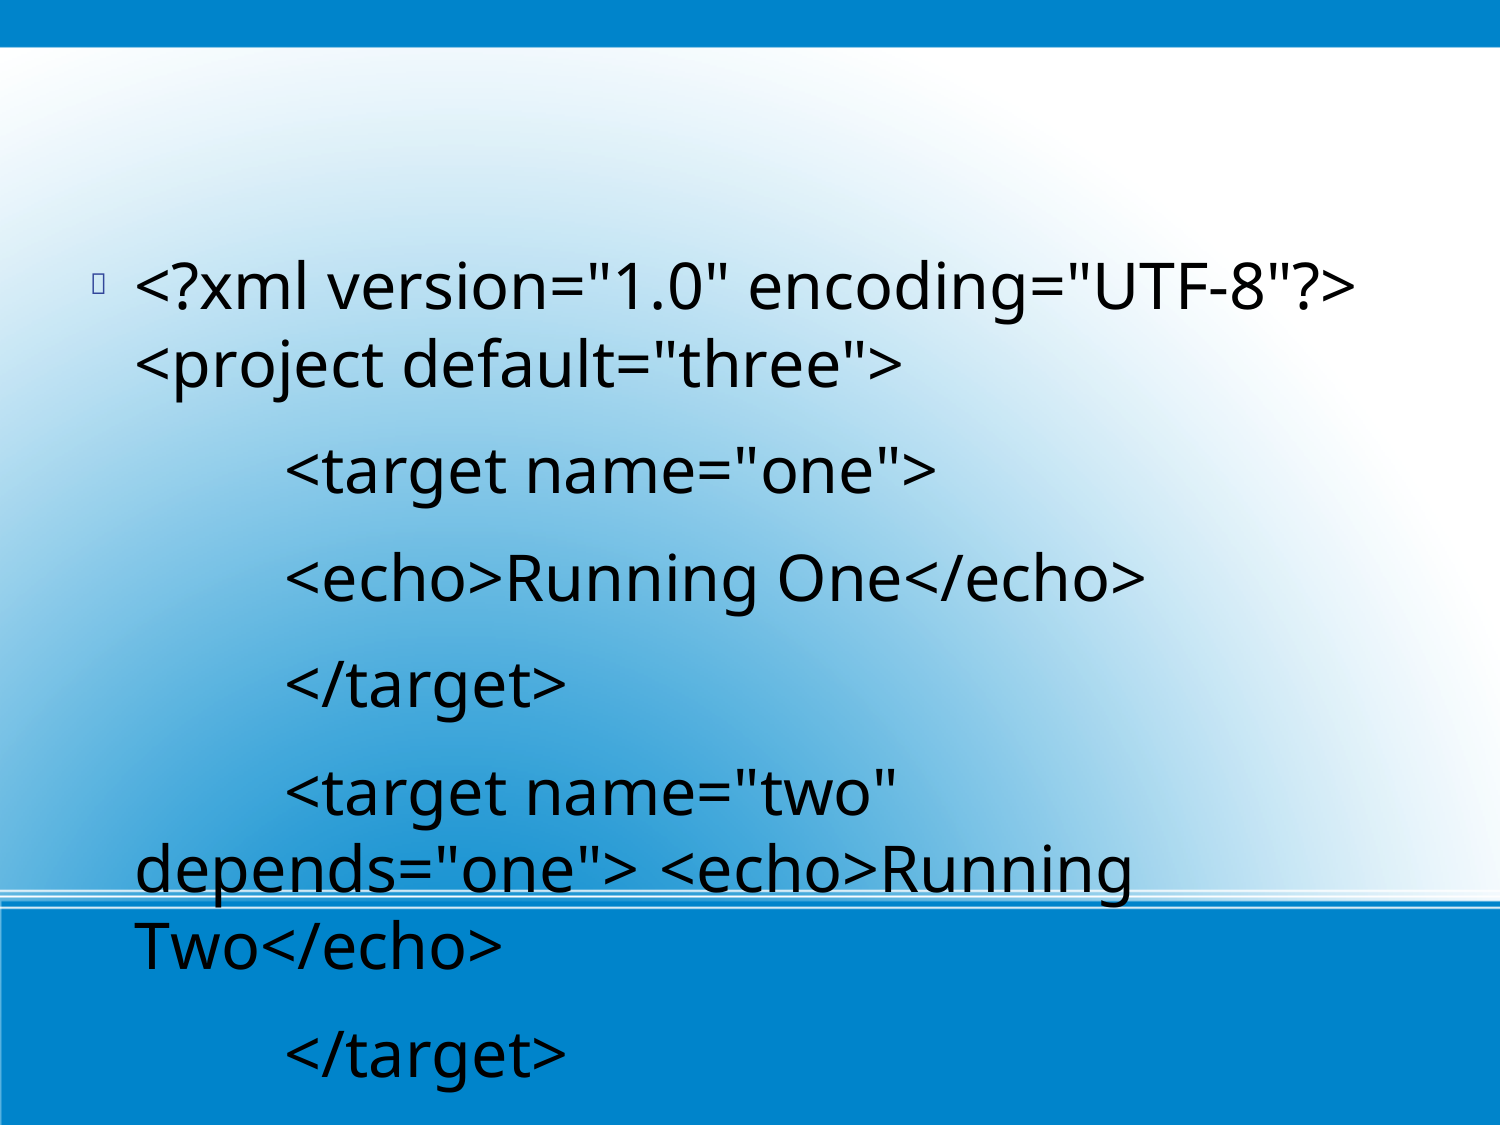

#
<?xml version="1.0" encoding="UTF-8"?> <project default="three">
		<target name="one">
		<echo>Running One</echo>
		</target>
		<target name="two" depends="one"> 	<echo>Running Two</echo>
		</target>
		<target name="three" depends="two"> 	<echo>Running Three</echo>
		 </target>
	</project>